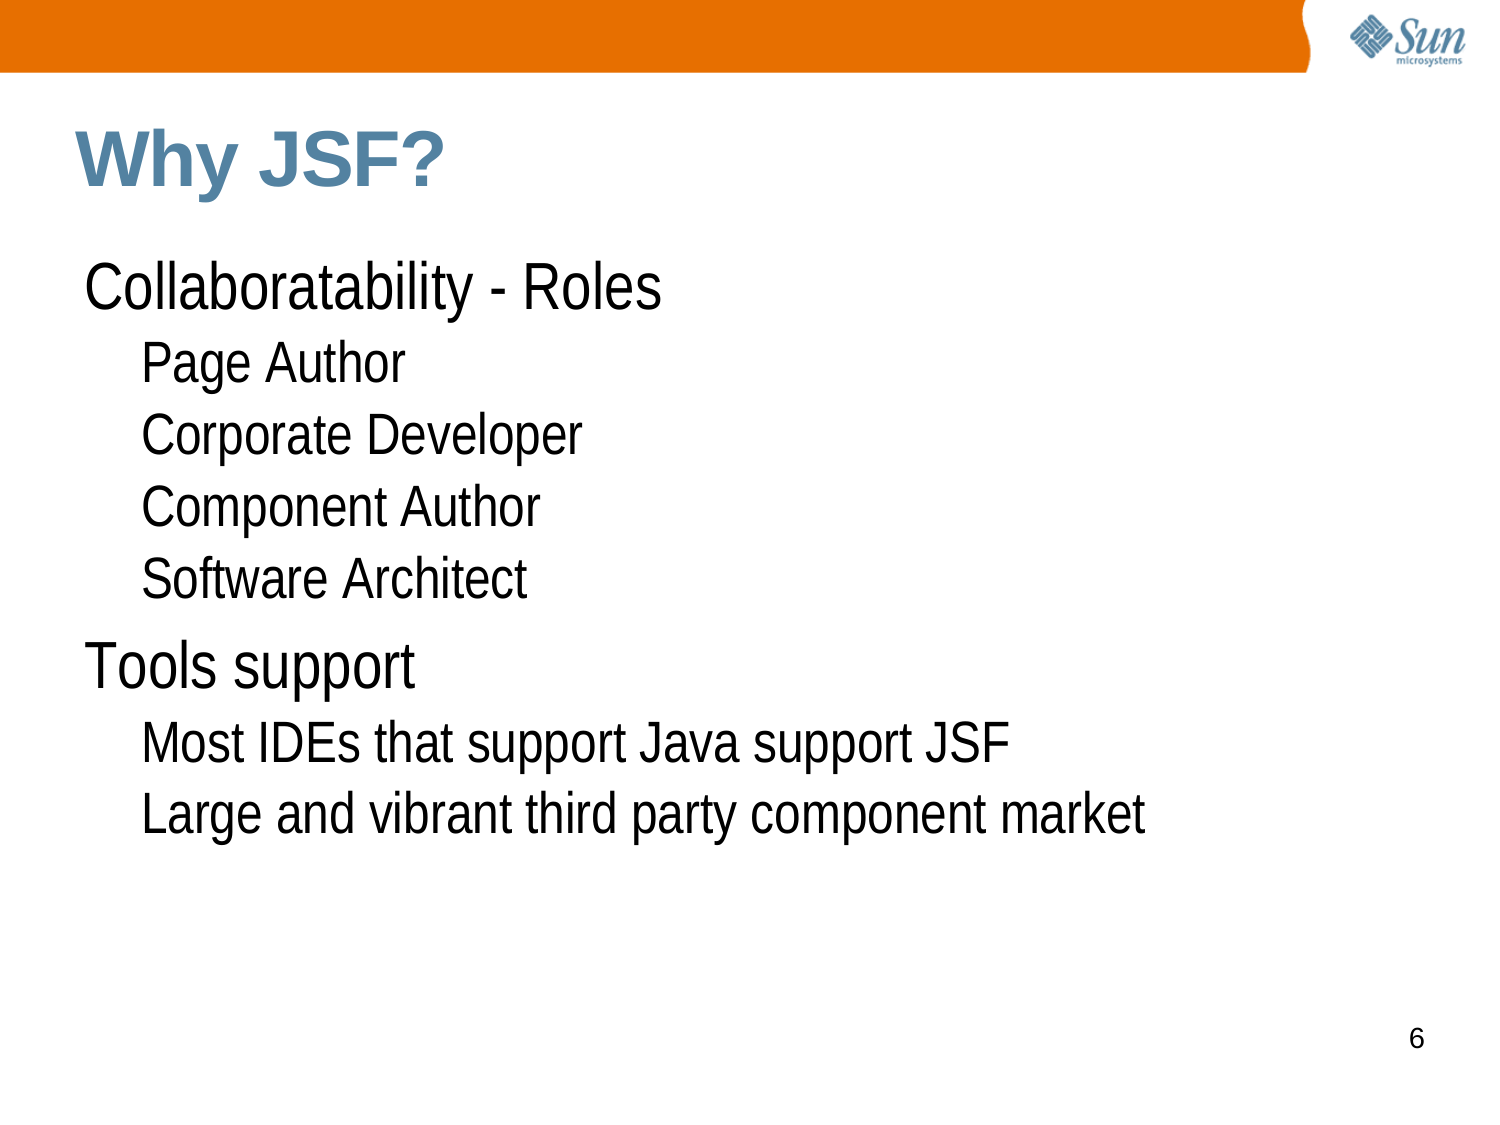

# Why JSF?
Collaboratability - Roles
Page Author
Corporate Developer
Component Author
Software Architect
Tools support
Most IDEs that support Java support JSF
Large and vibrant third party component market
6